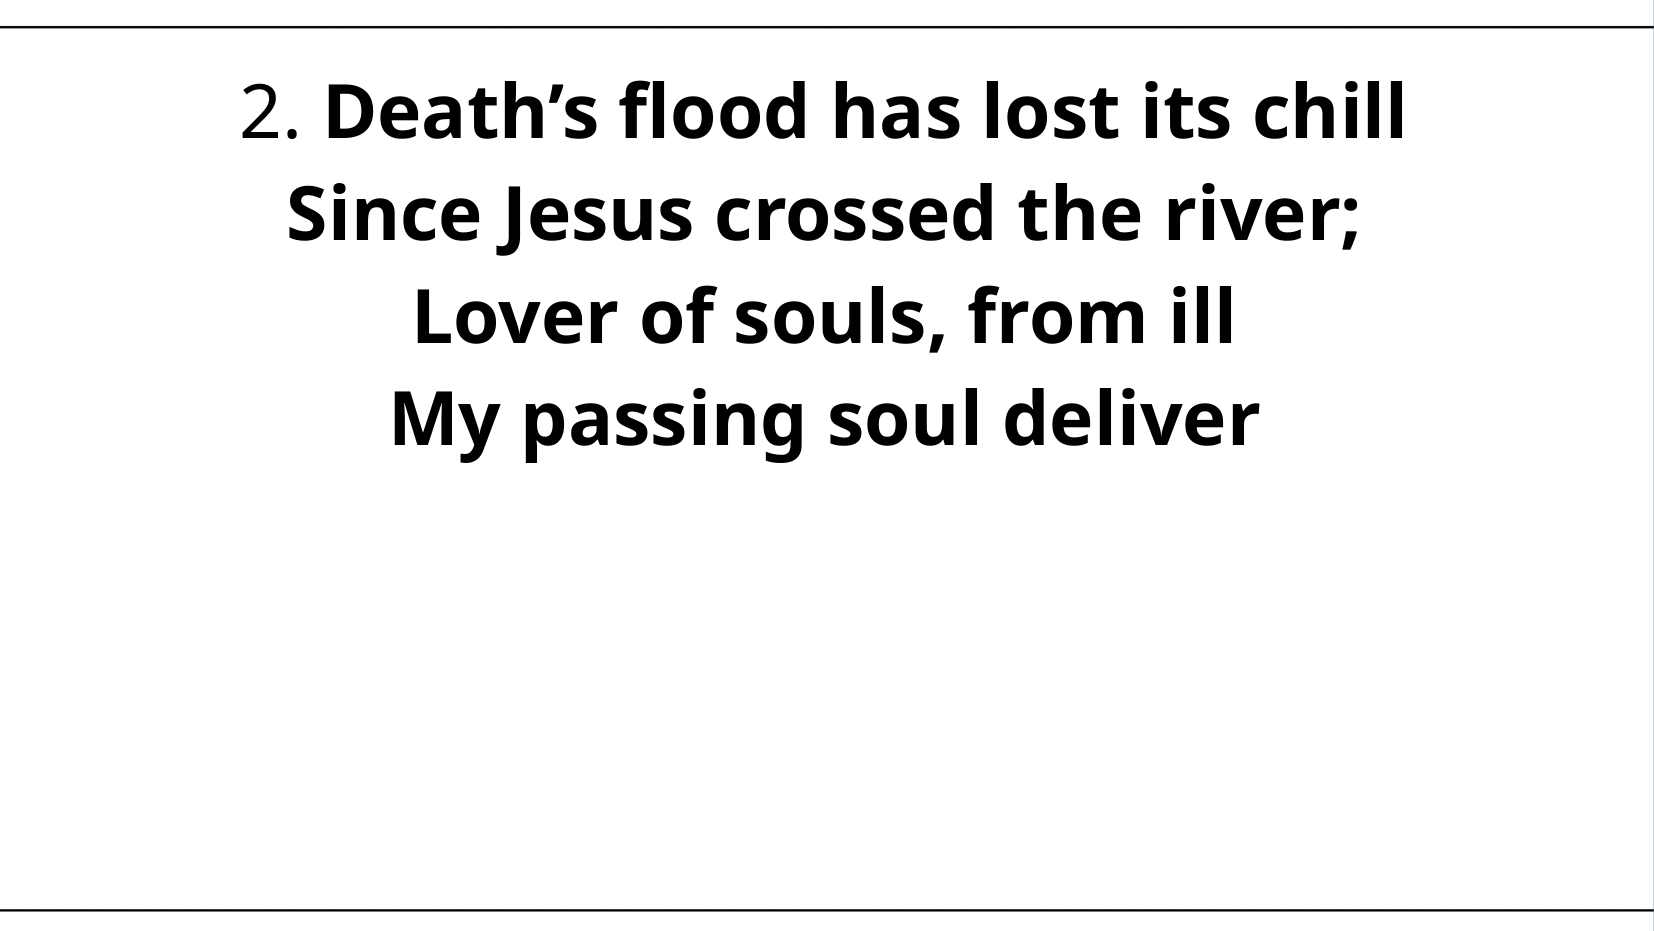

2. Death’s flood has lost its chill
Since Jesus crossed the river;
Lover of souls, from ill
My passing soul deliver